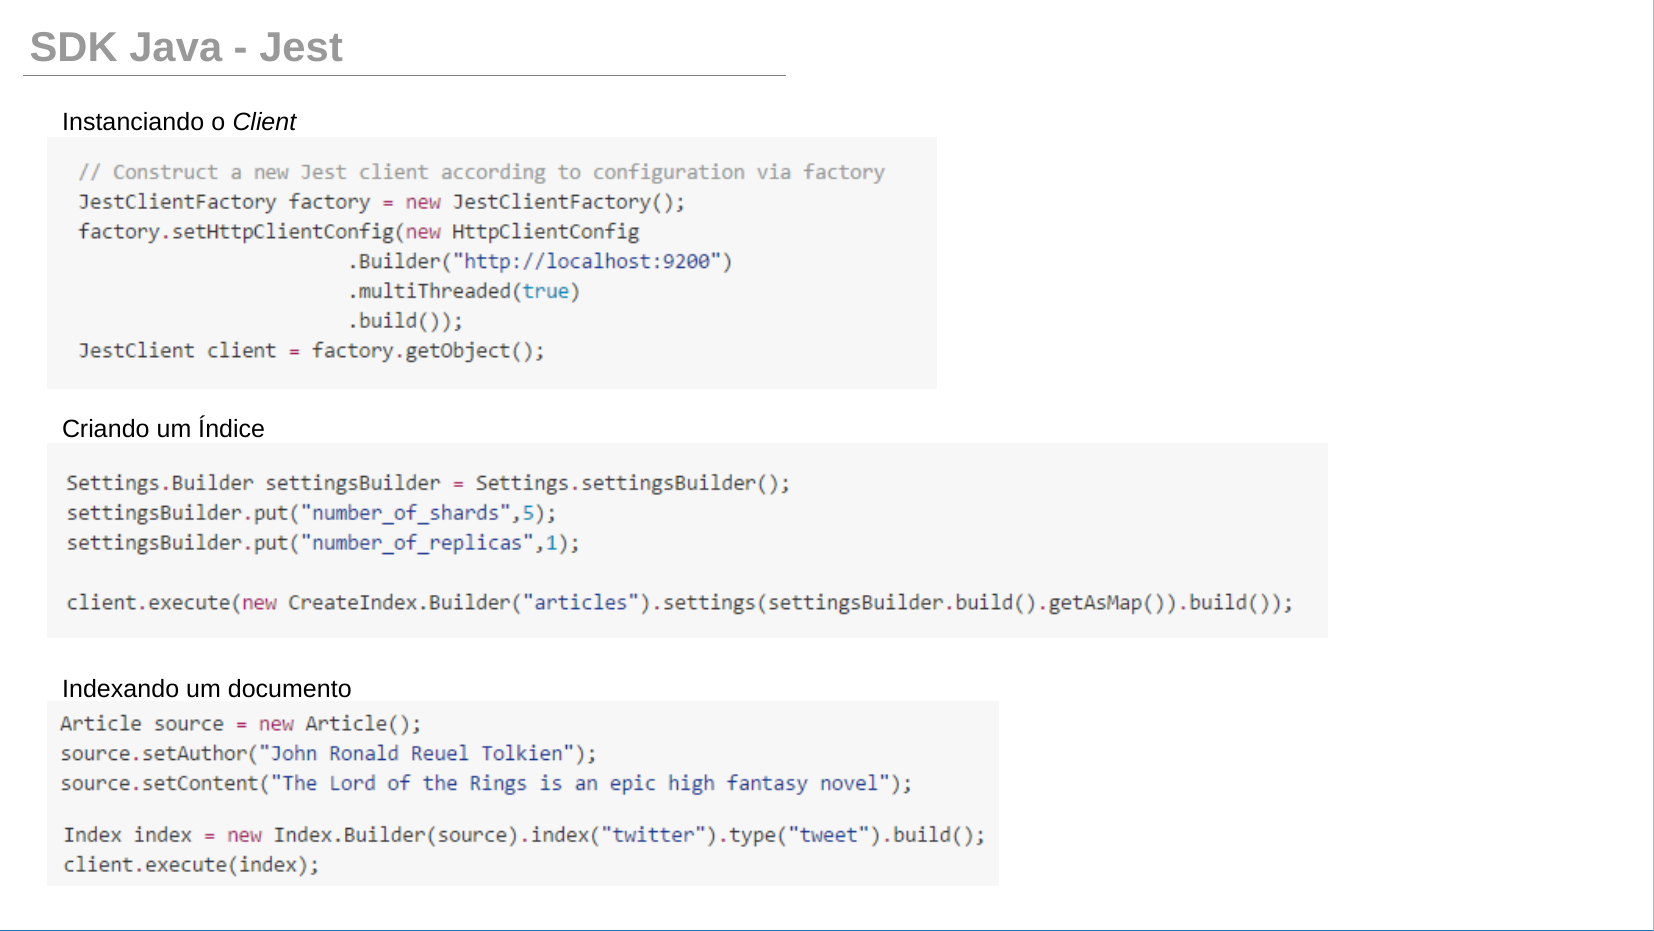

# SDK Java - Jest
Instanciando o Client
Criando um Índice
Indexando um documento